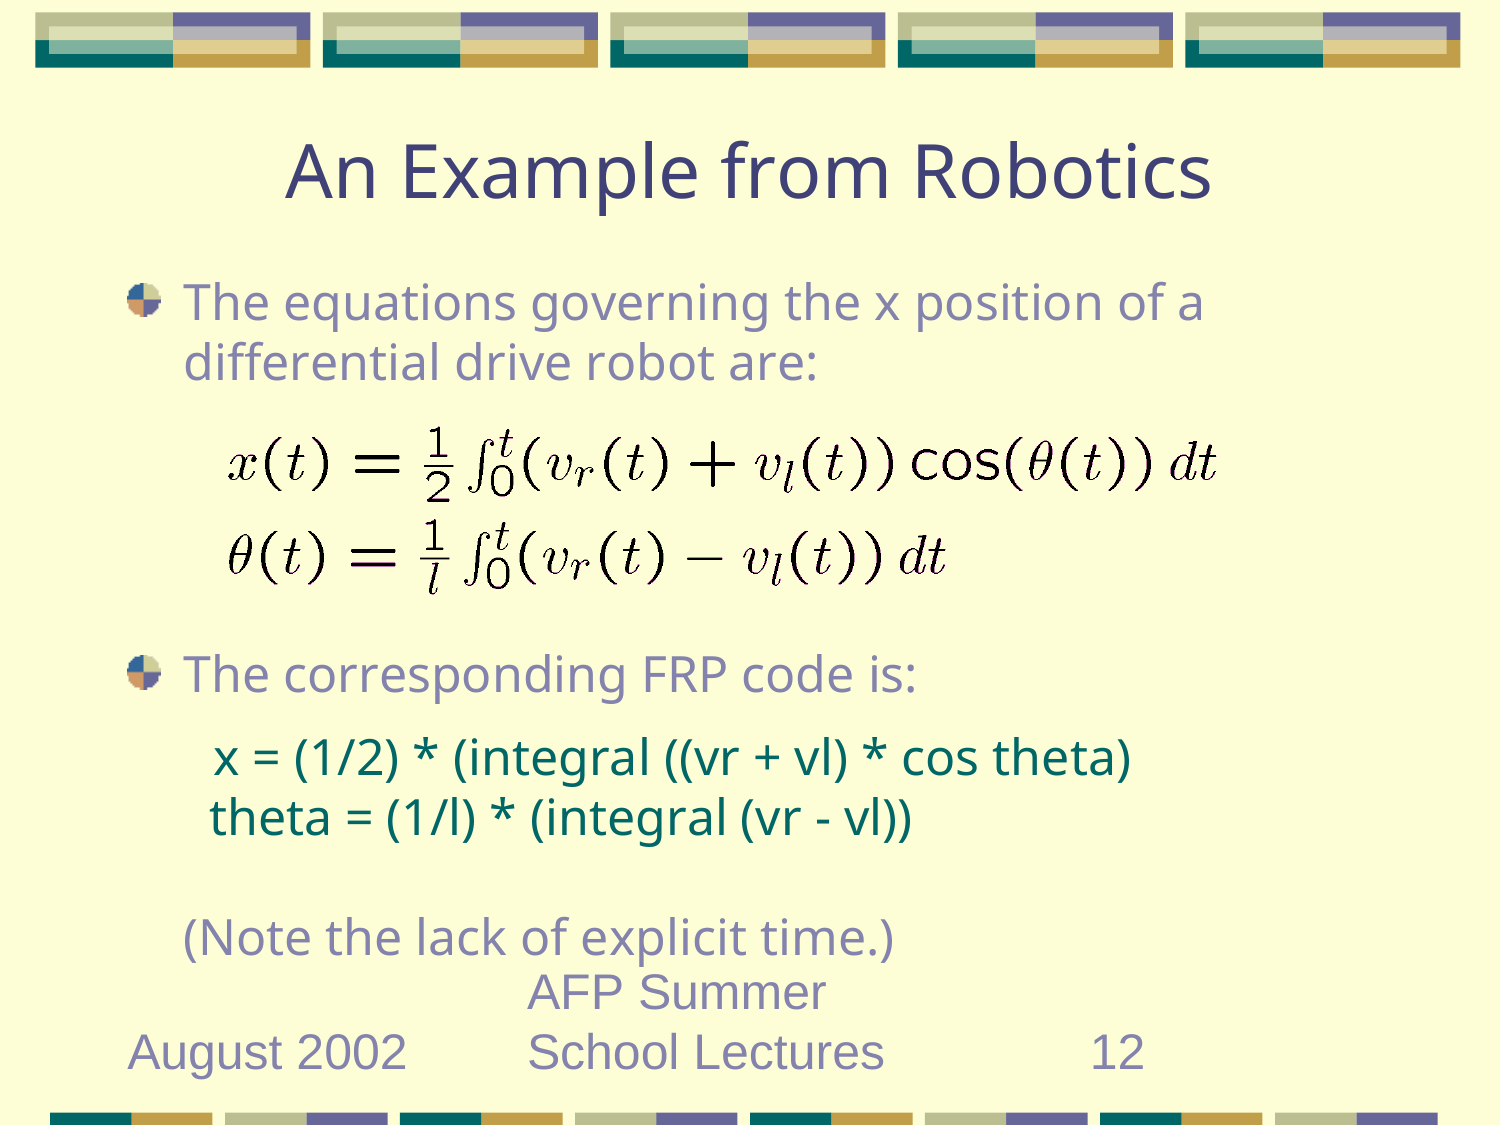

# An Example from Robotics
The equations governing the x position of a differential drive robot are:
The corresponding FRP code is:
 x = (1/2) * (integral ((vr + vl) * cos theta)
 theta = (1/l) * (integral (vr - vl))
(Note the lack of explicit time.)‏
August 2002
12